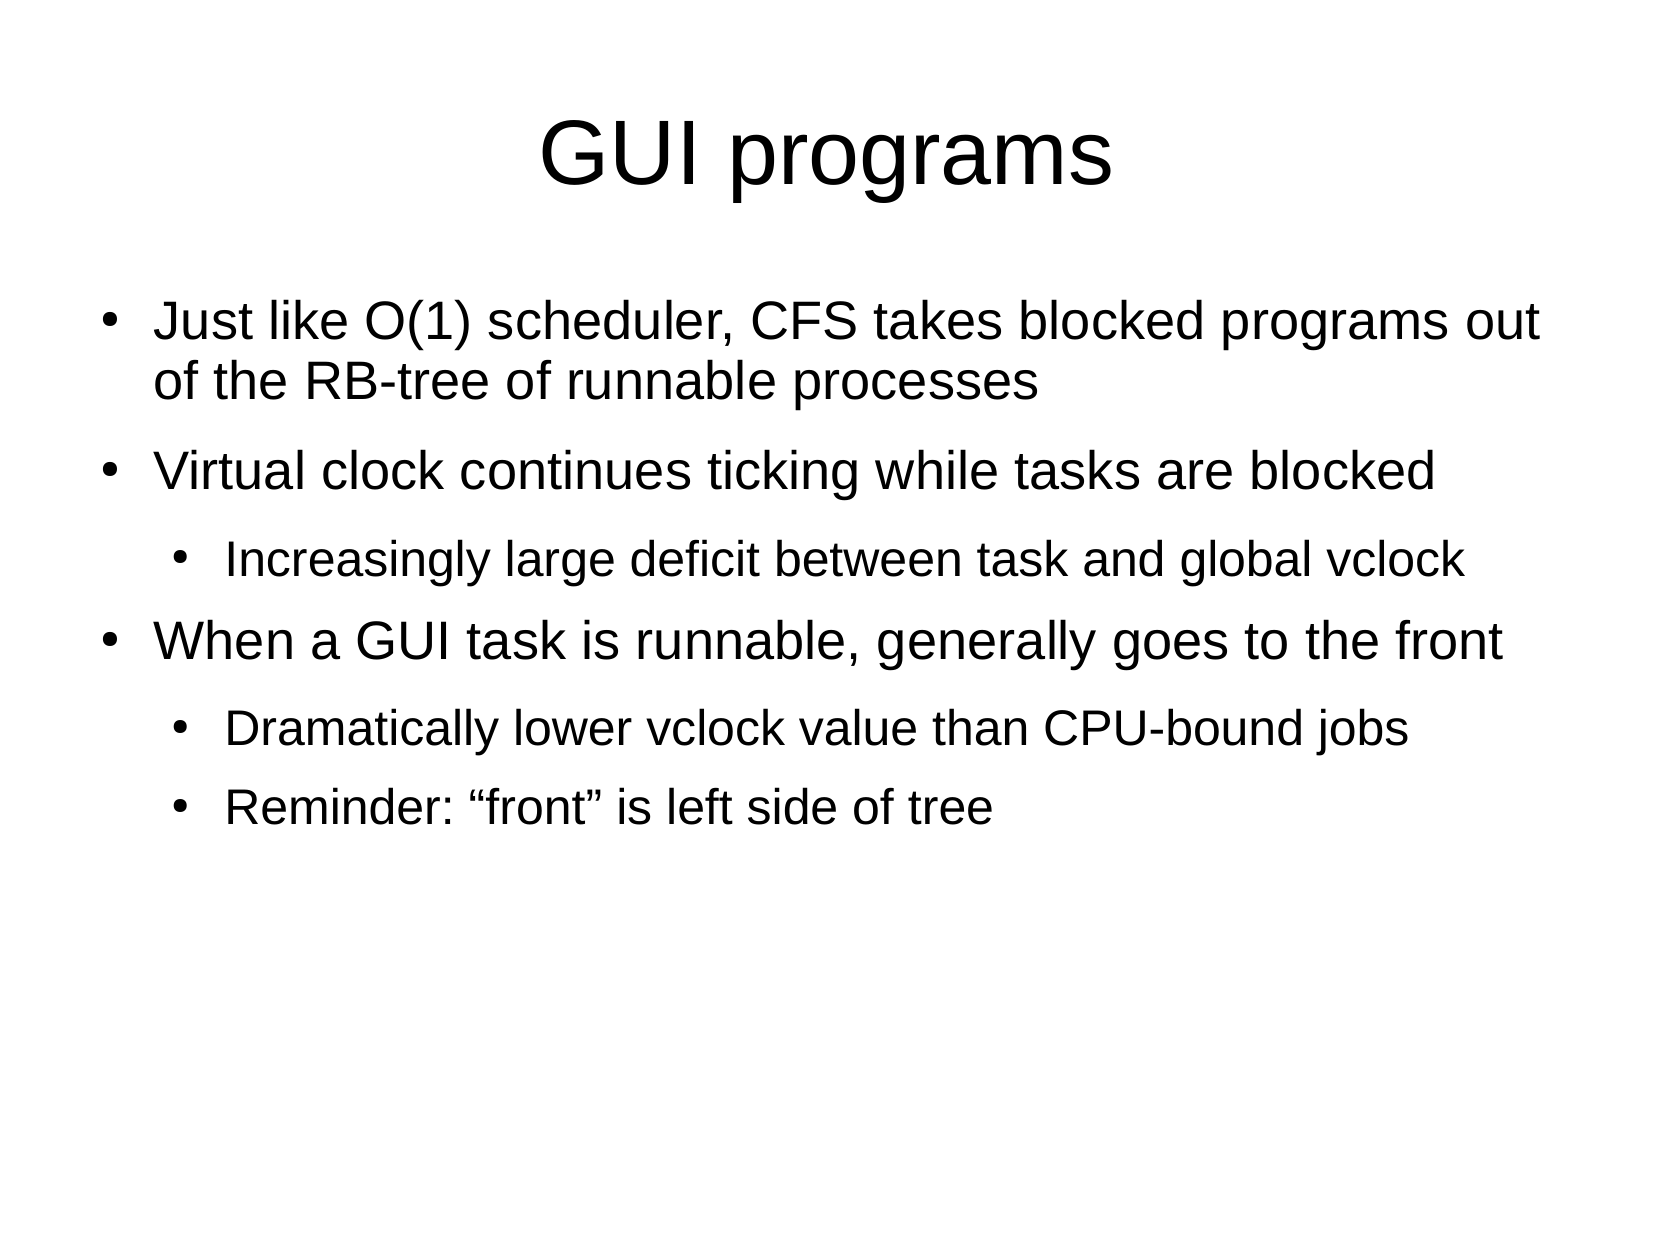

# GUI programs
Just like O(1) scheduler, CFS takes blocked programs out of the RB-tree of runnable processes
Virtual clock continues ticking while tasks are blocked
Increasingly large deficit between task and global vclock
When a GUI task is runnable, generally goes to the front
Dramatically lower vclock value than CPU-bound jobs
Reminder: “front” is left side of tree